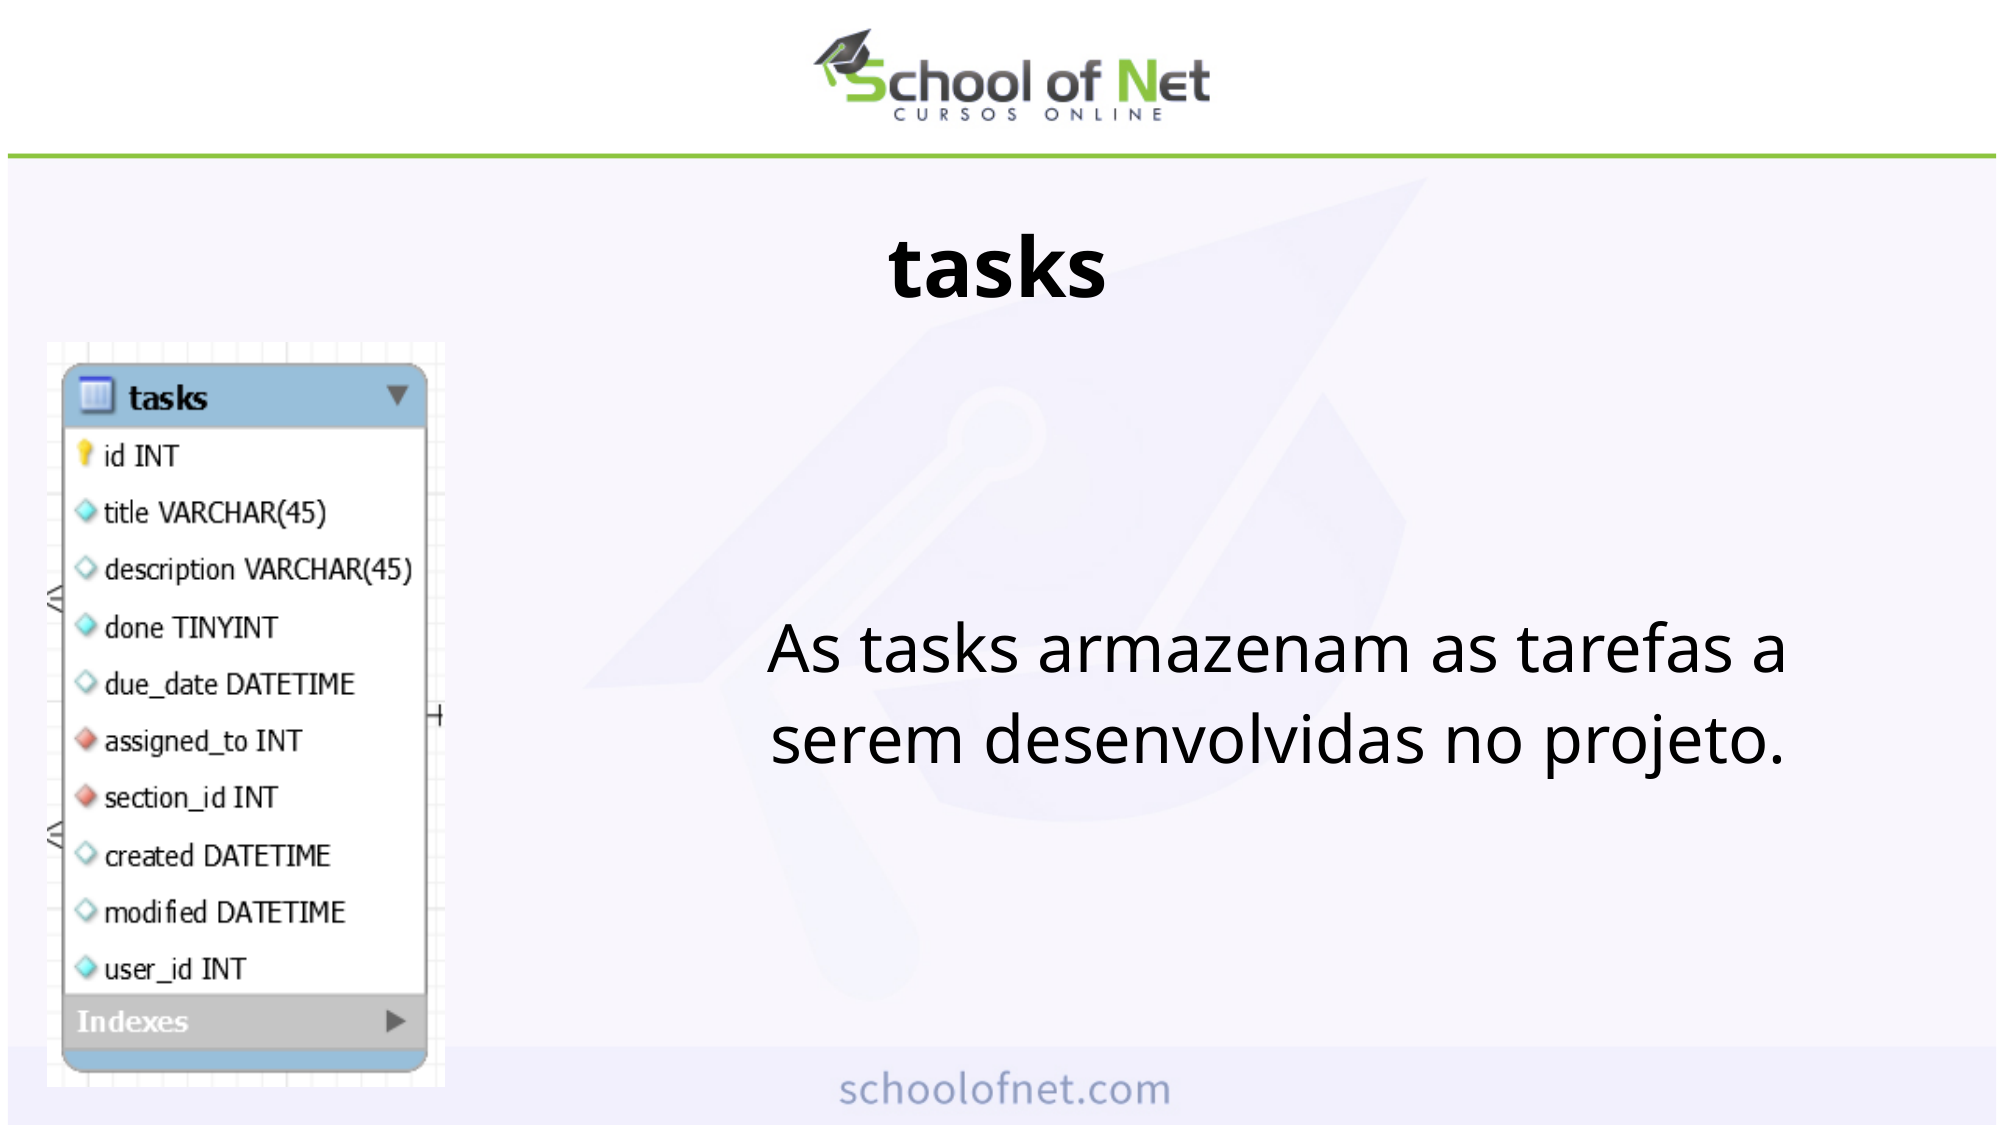

# tasks
As tasks armazenam as tarefas a serem desenvolvidas no projeto.